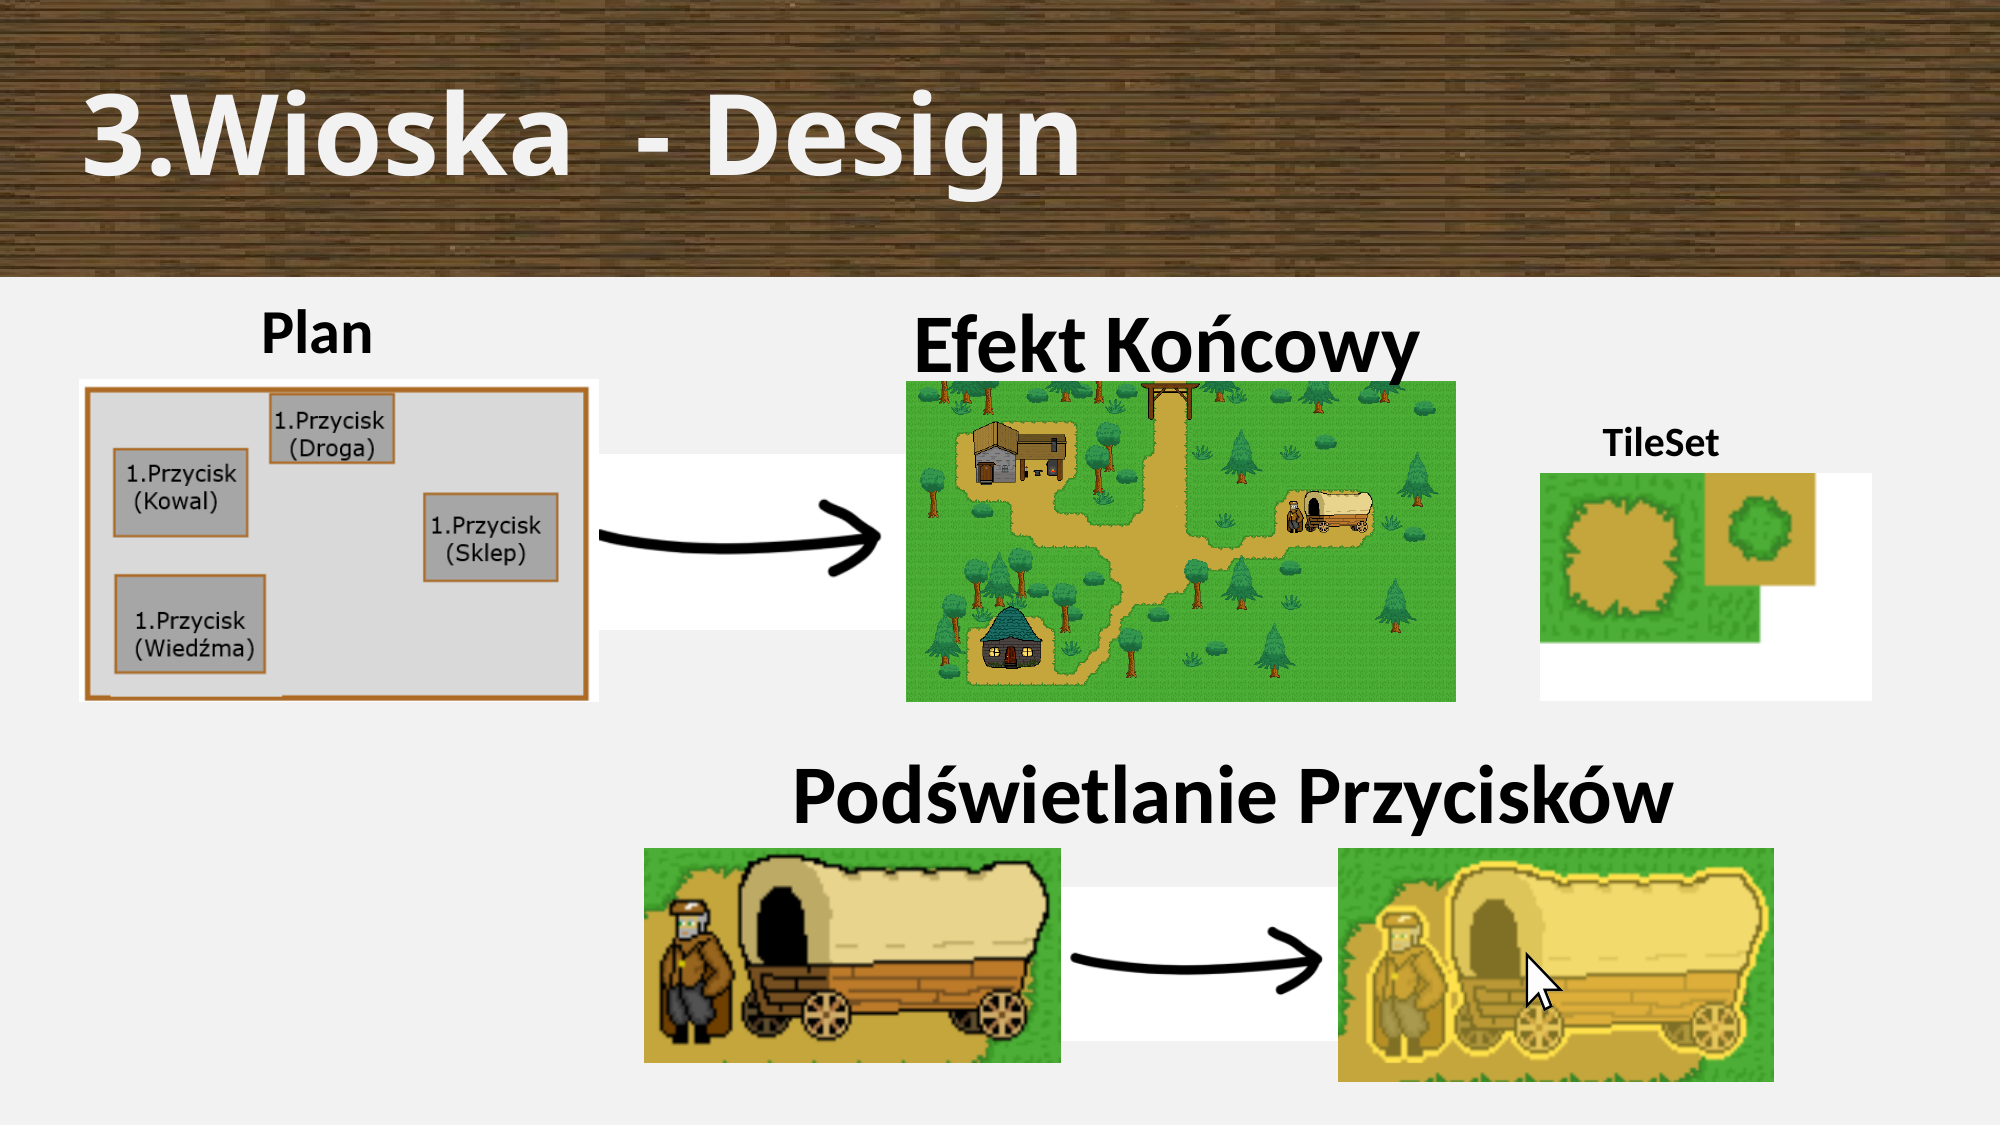

3.Wioska - Design
# Plan
Efekt Końcowy
TileSet
Podświetlanie Przycisków